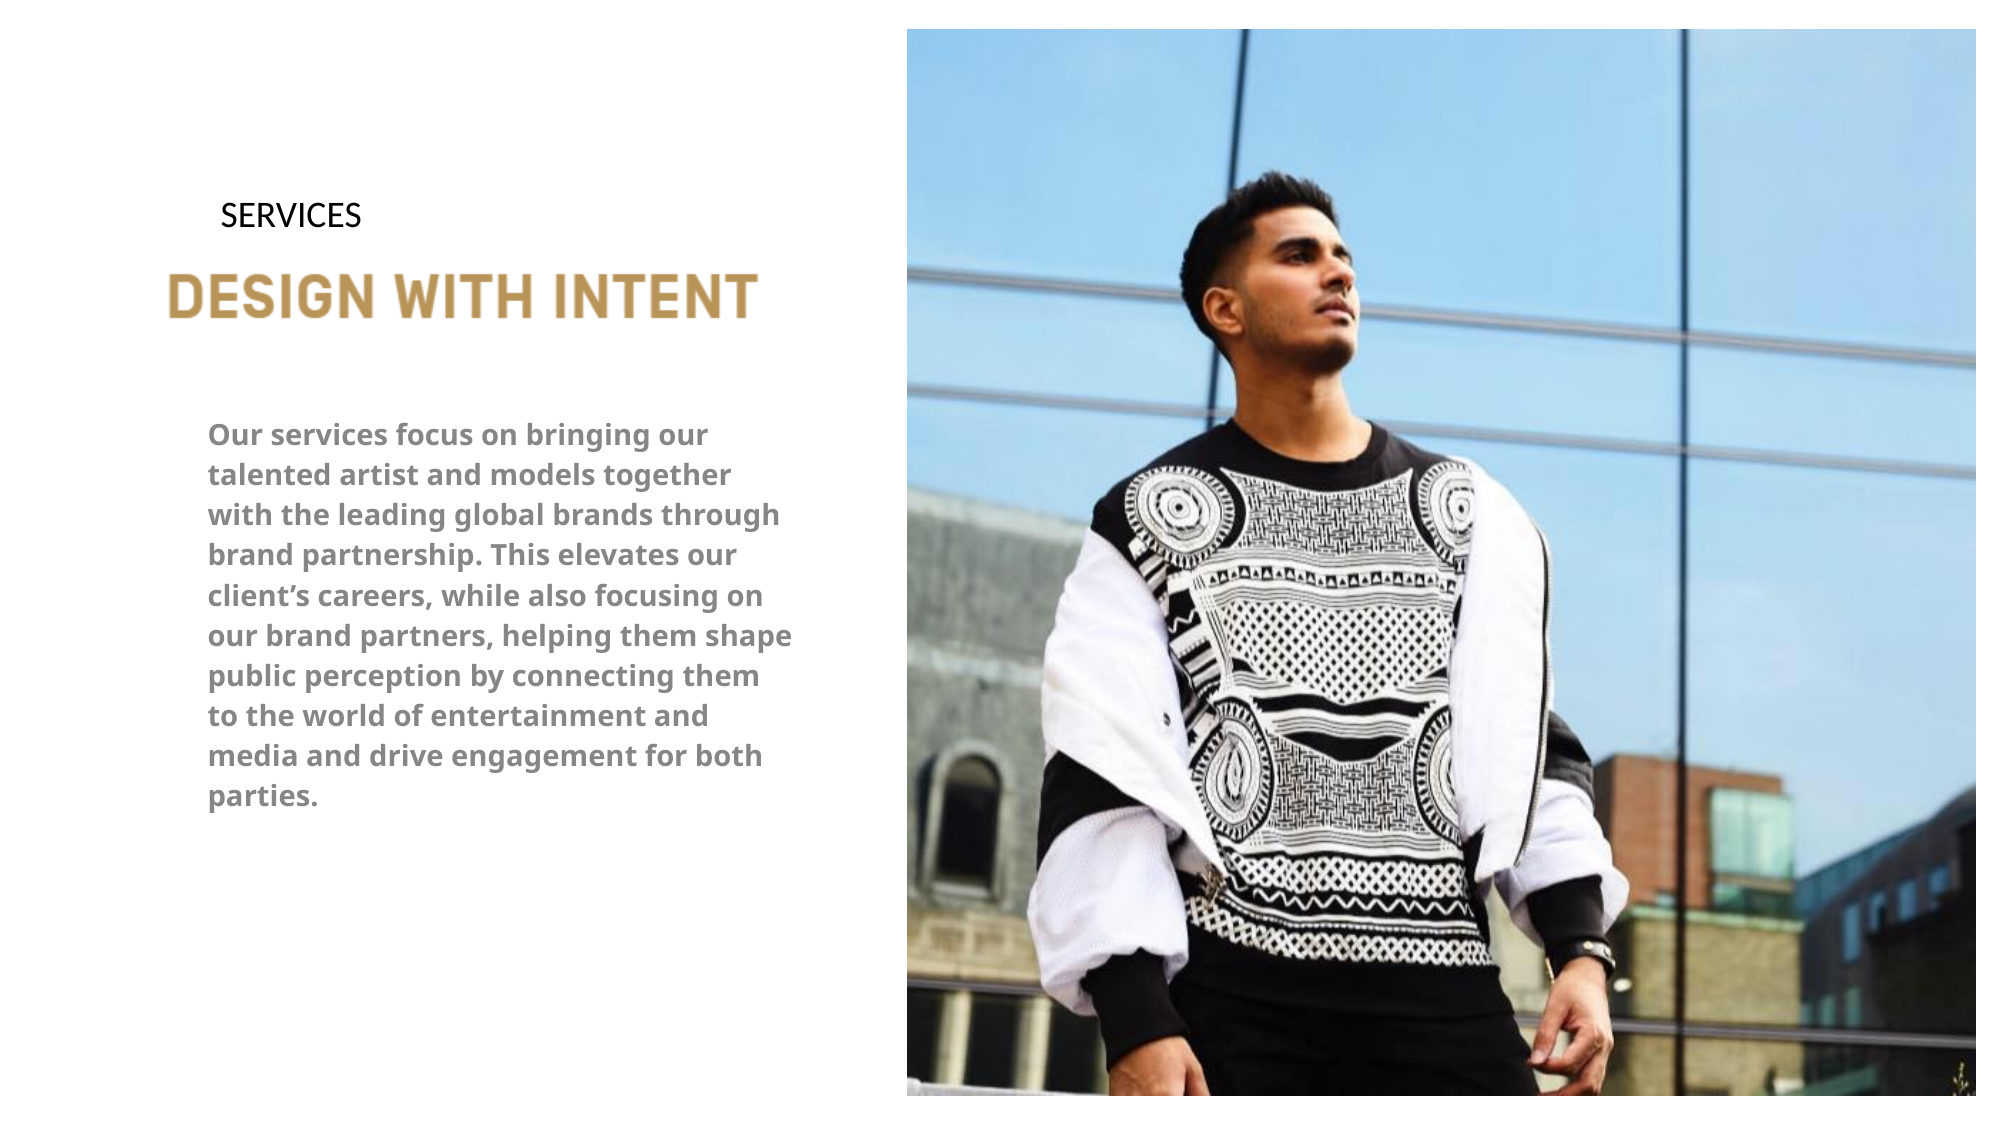

SERVICES
Our services focus on bringing our talented artist and models together with the leading global brands through brand partnership. This elevates our client’s careers, while also focusing on our brand partners, helping them shape public perception by connecting them to the world of entertainment and media and drive engagement for both parties.